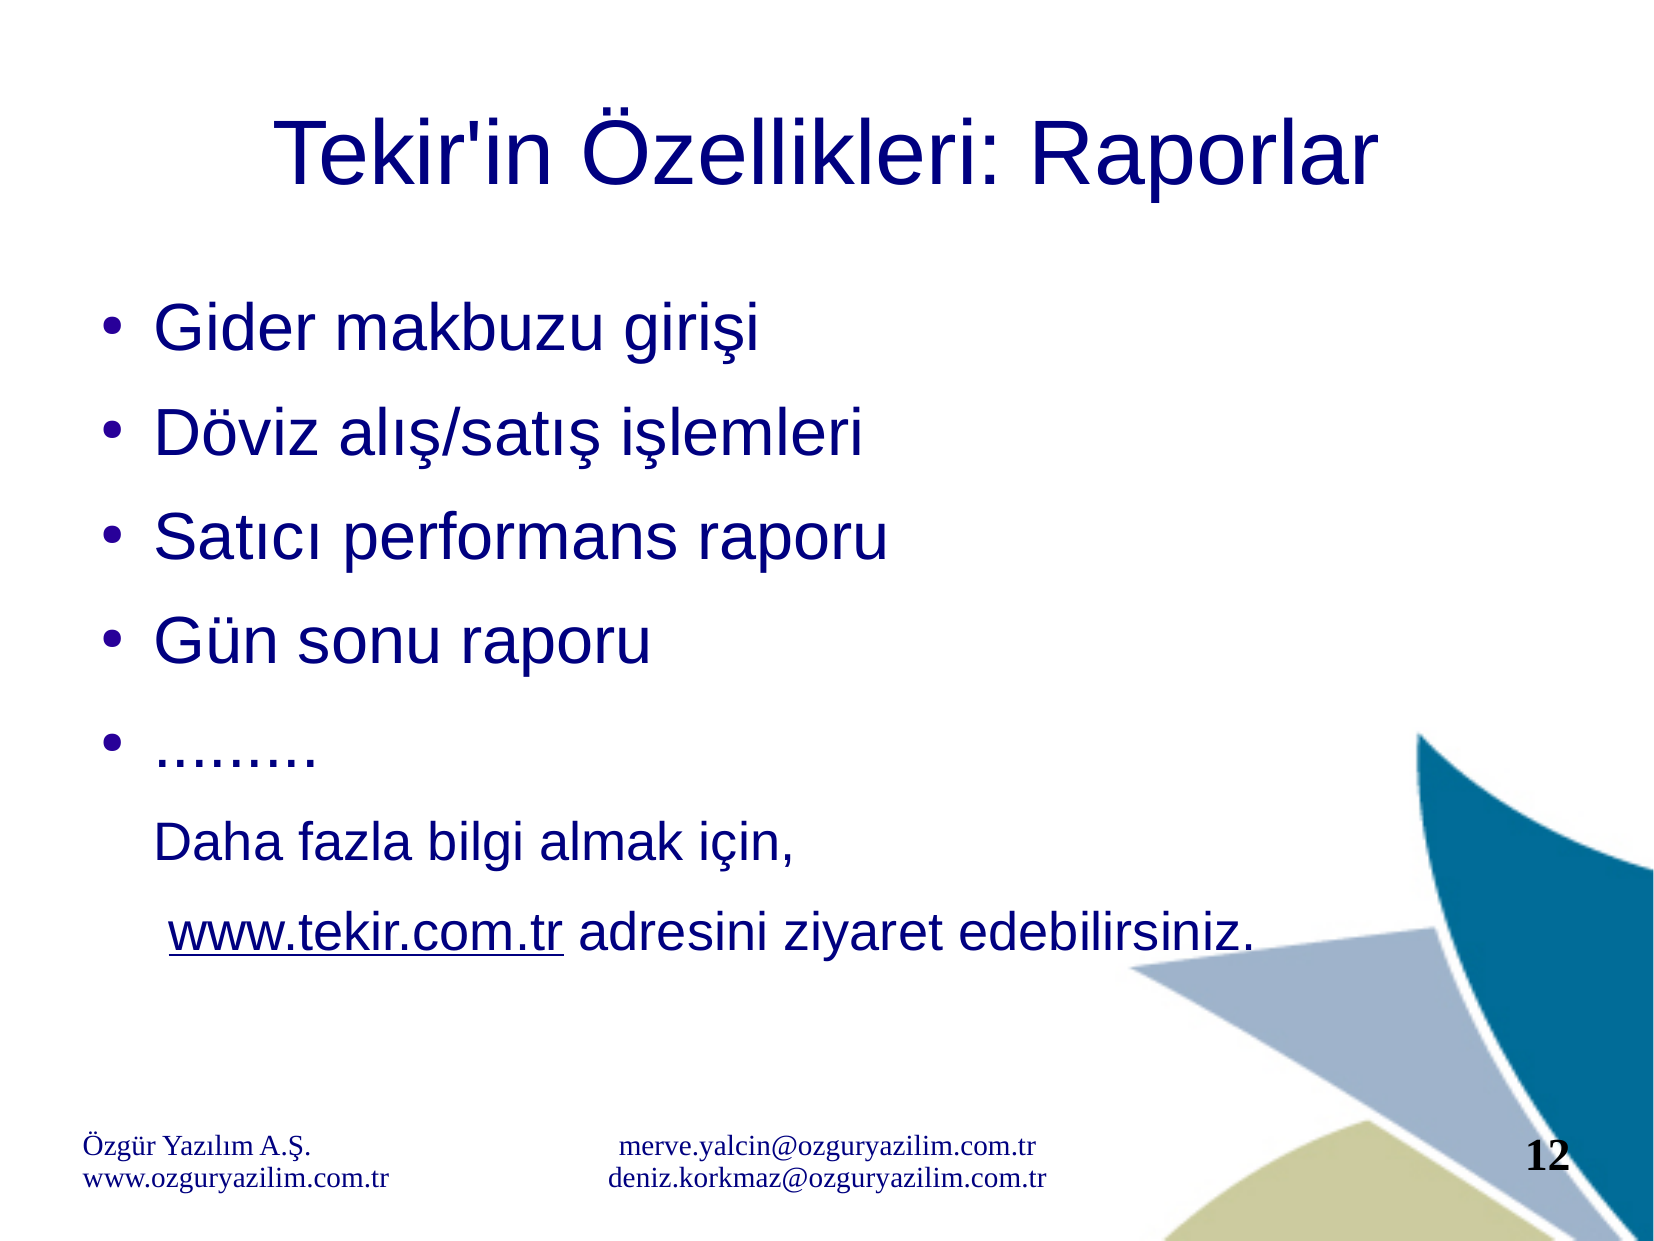

# Tekir'in Özellikleri: Raporlar
Gider makbuzu girişi
Döviz alış/satış işlemleri
Satıcı performans raporu
Gün sonu raporu
.........
Daha fazla bilgi almak için,
 www.tekir.com.tr adresini ziyaret edebilirsiniz.
12